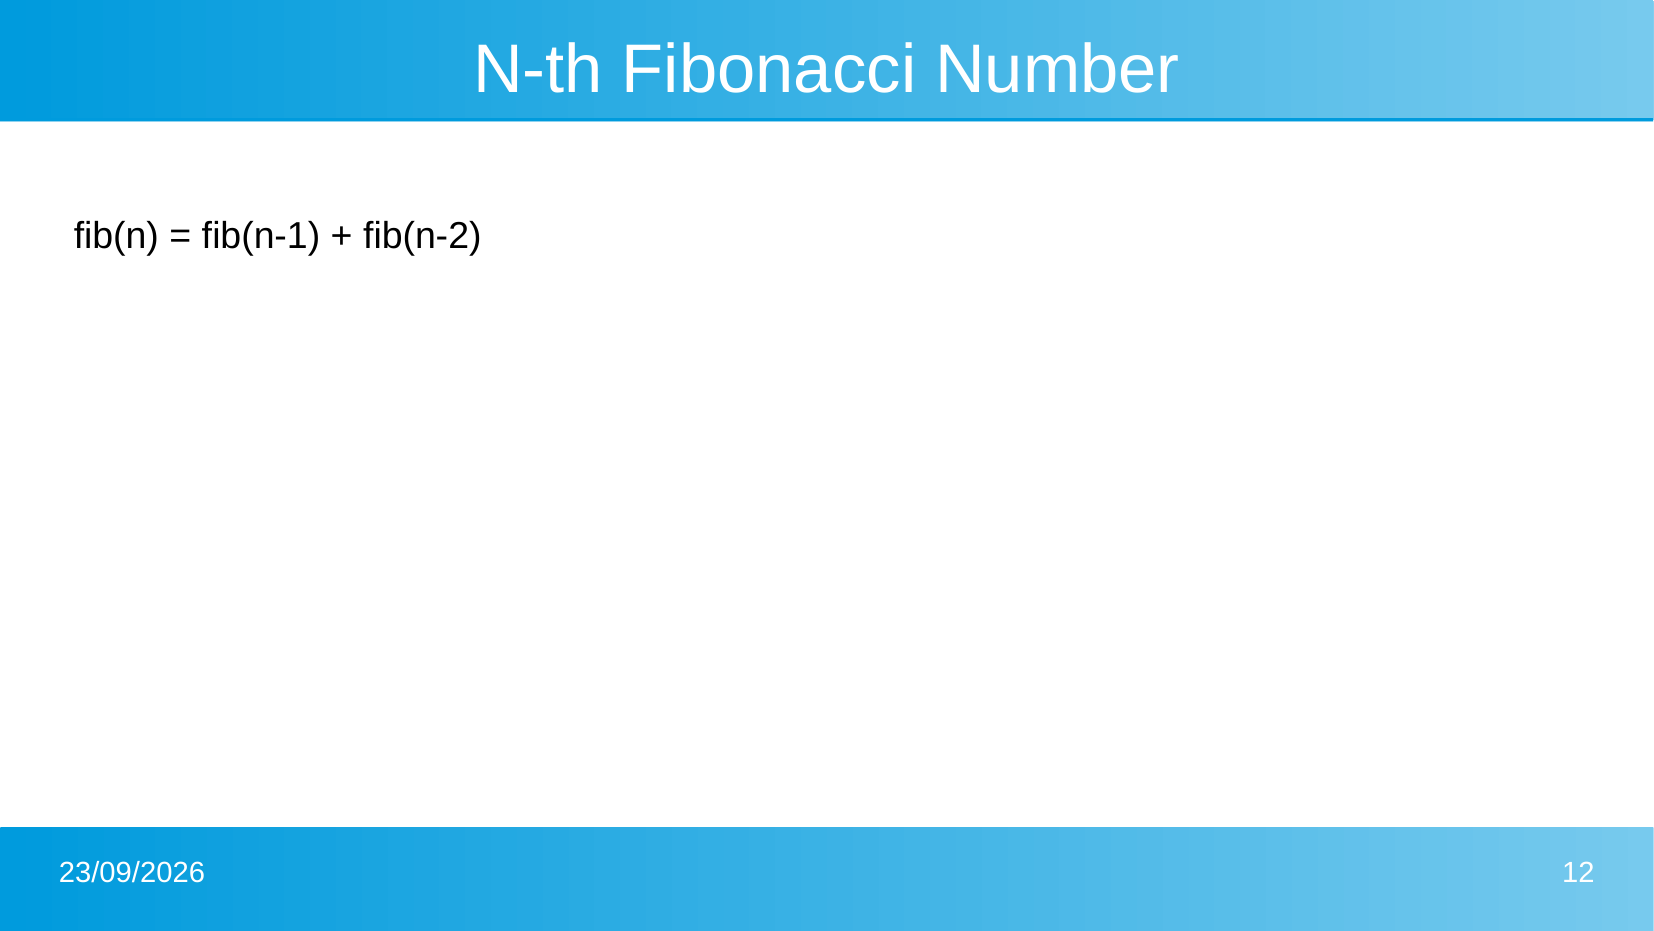

# N-th Fibonacci Number
fib(n) = fib(n-1) + fib(n-2)
12